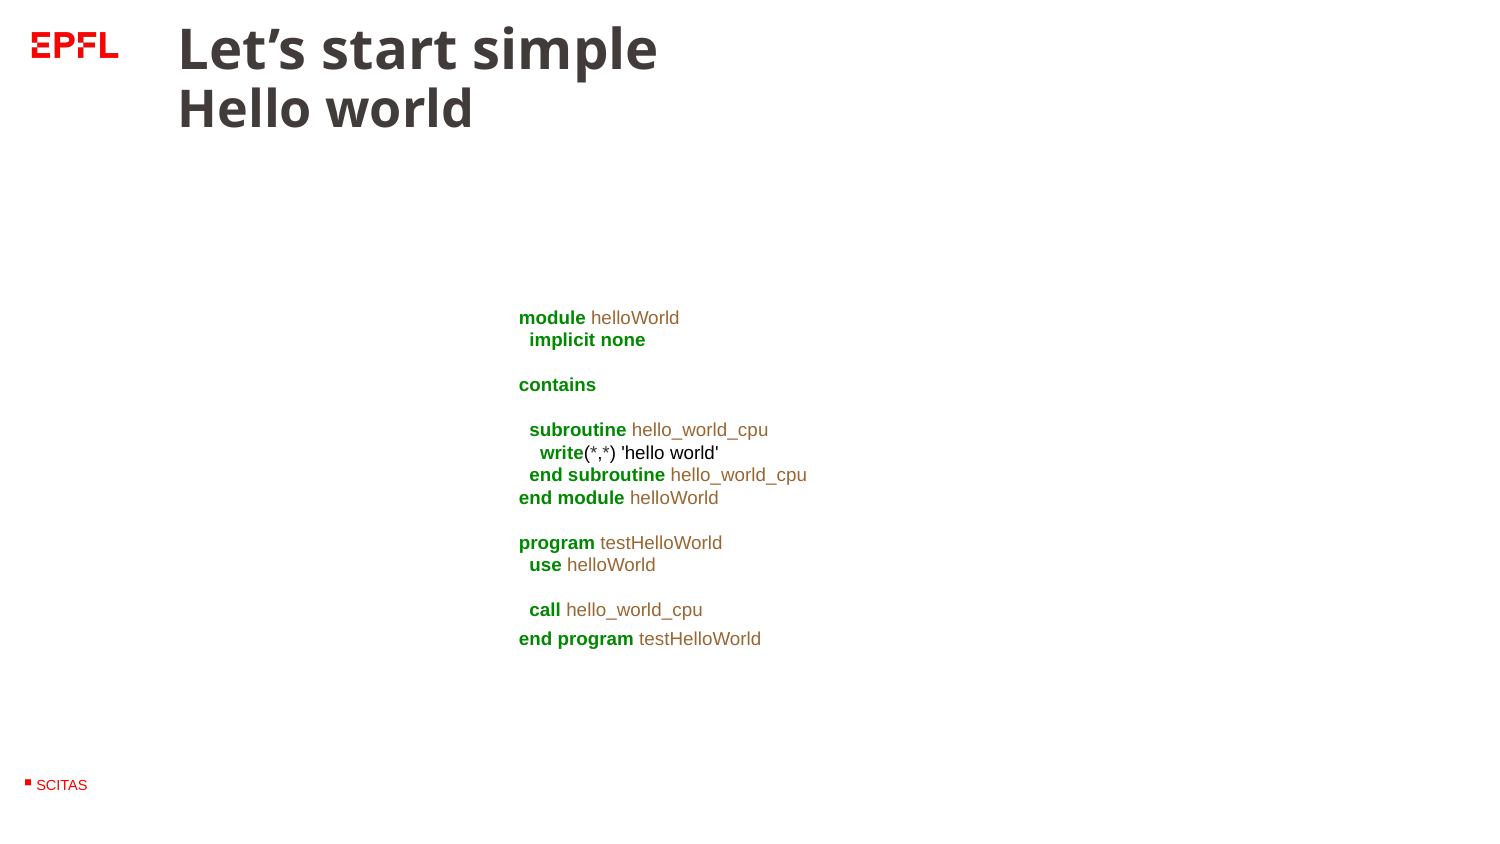

# Let’s start simple Hello world
module helloWorld
 implicit none
contains
 subroutine hello_world_cpu
 write(*,*) 'hello world'
 end subroutine hello_world_cpu
end module helloWorld
program testHelloWorld
 use helloWorld
 call hello_world_cpu
end program testHelloWorld